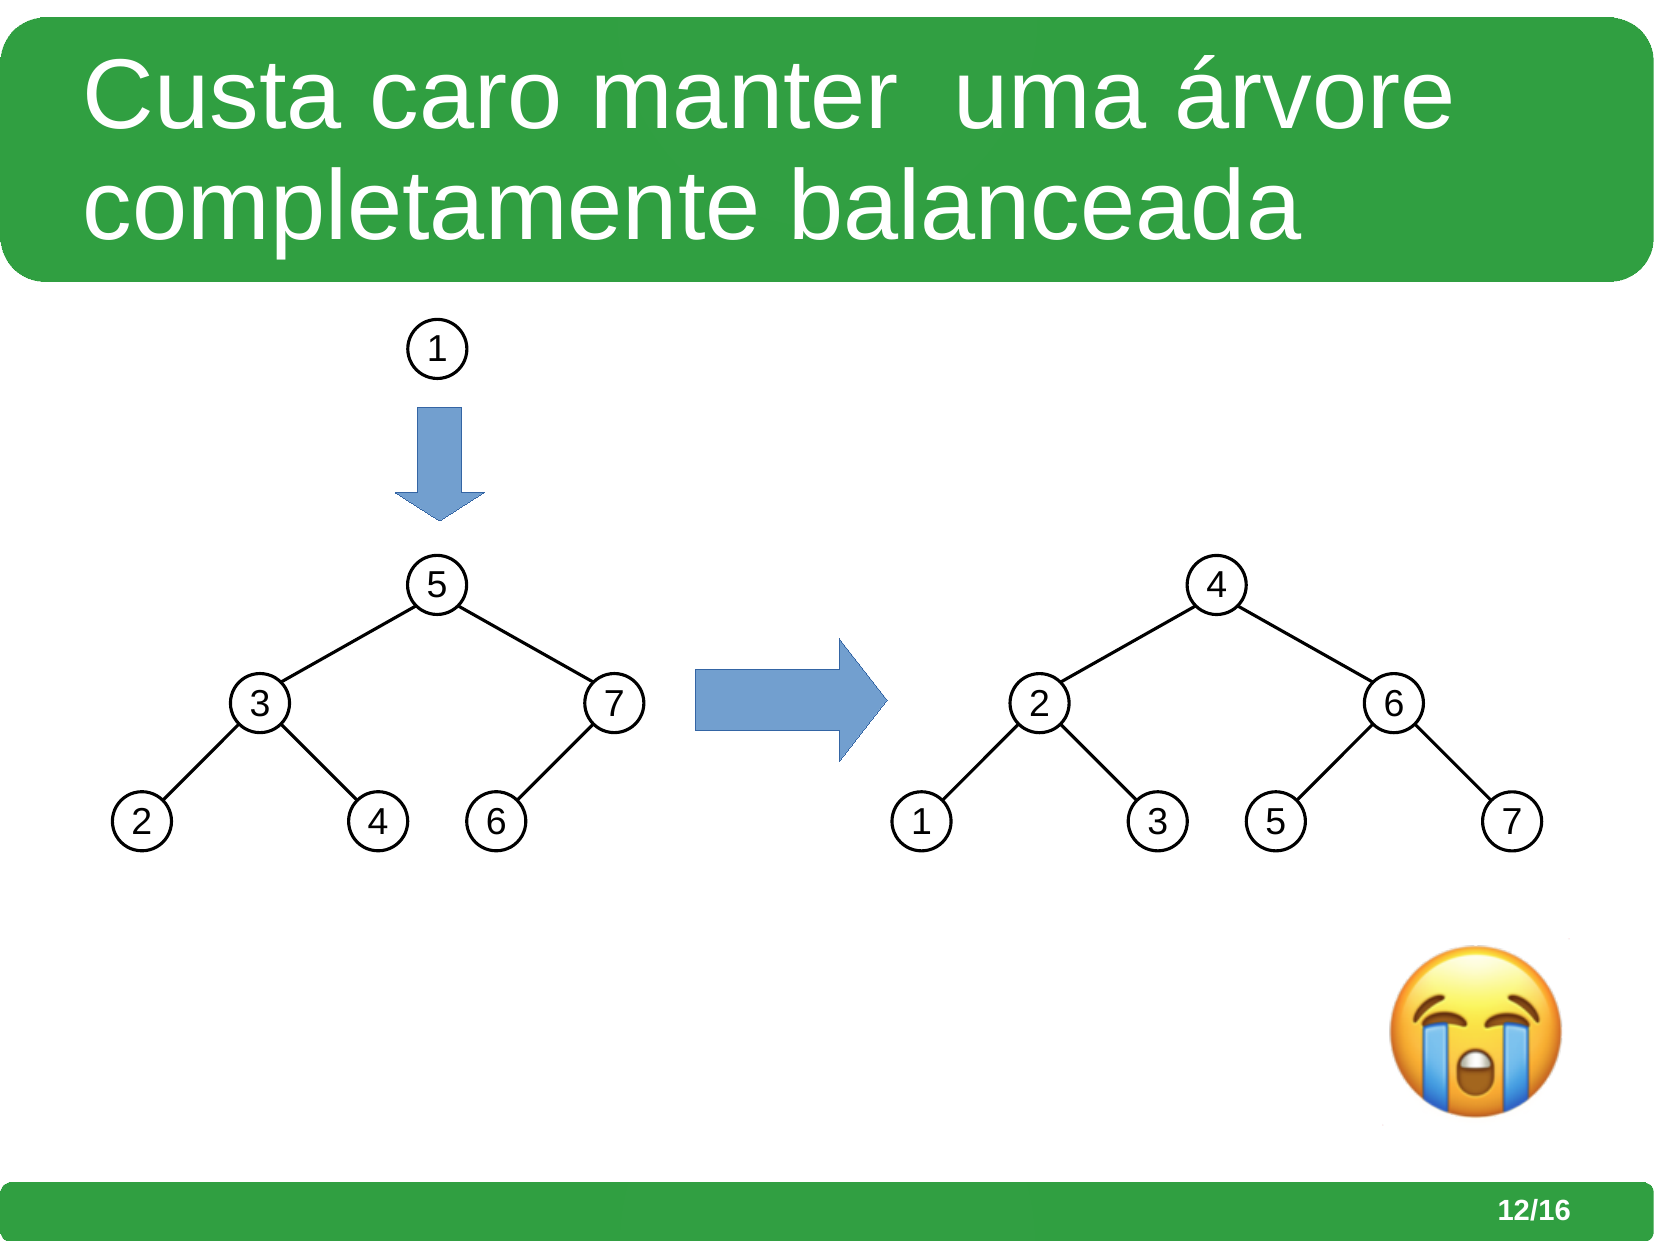

# Custa caro manter uma árvore completamente balanceada
1
5
3
7
2
4
6
4
2
6
1
3
5
7
12